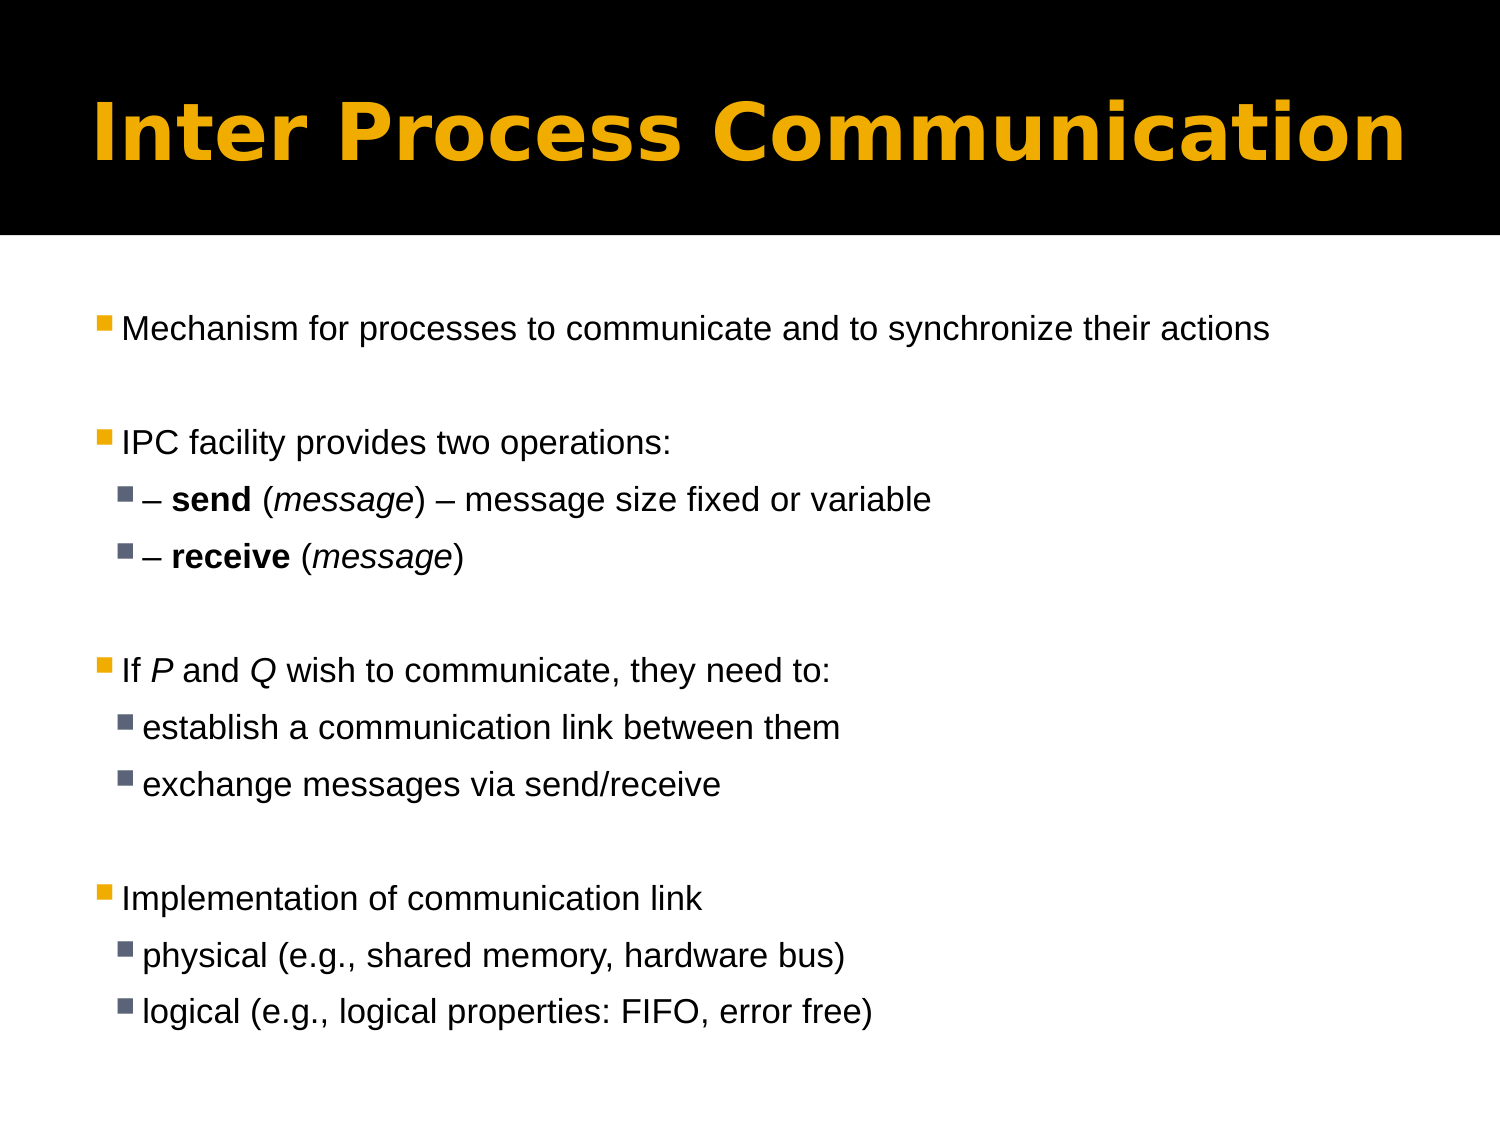

# Inter Process Communication
Mechanism for processes to communicate and to synchronize their actions
IPC facility provides two operations:
– send (message) – message size fixed or variable
– receive (message)
If P and Q wish to communicate, they need to:
establish a communication link between them
exchange messages via send/receive
Implementation of communication link
physical (e.g., shared memory, hardware bus)
logical (e.g., logical properties: FIFO, error free)